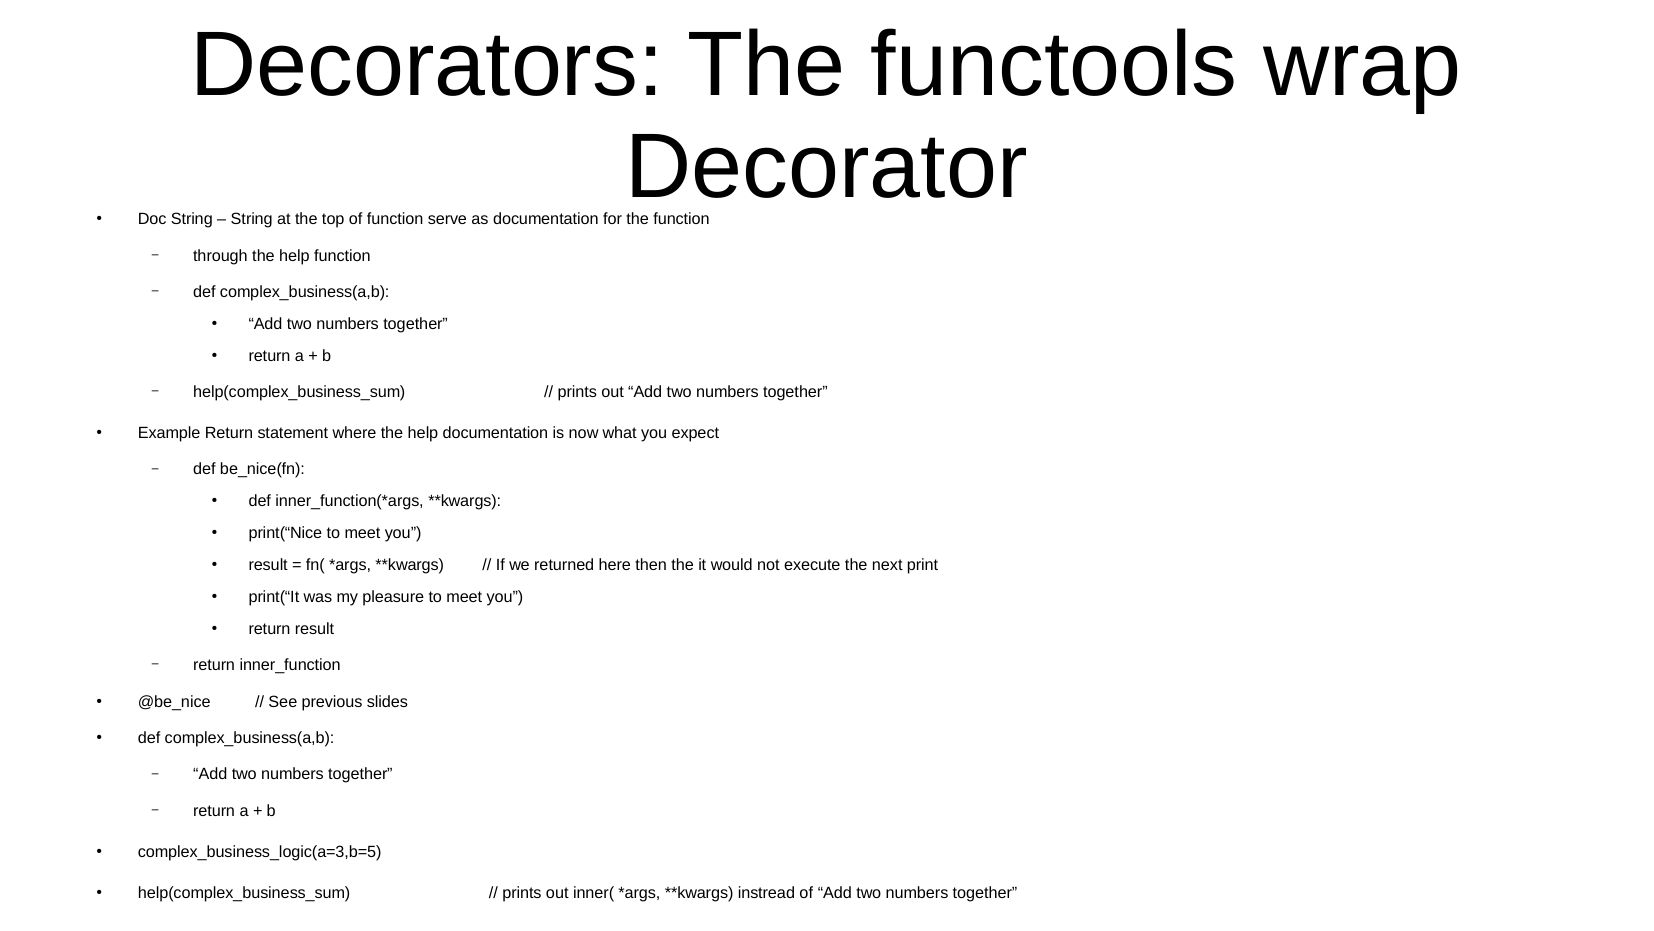

# Decorators: The functools wrap Decorator
Doc String – String at the top of function serve as documentation for the function
through the help function
def complex_business(a,b):
“Add two numbers together”
return a + b
help(complex_business_sum)						 		// prints out “Add two numbers together”
Example Return statement where the help documentation is now what you expect
def be_nice(fn):
def inner_function(*args, **kwargs):
print(“Nice to meet you”)
result = fn( *args, **kwargs)			// If we returned here then the it would not execute the next print
print(“It was my pleasure to meet you”)
return result
return inner_function
@be_nice							// See previous slides
def complex_business(a,b):
“Add two numbers together”
return a + b
complex_business_logic(a=3,b=5)
help(complex_business_sum)						 		// prints out inner( *args, **kwargs) instread of “Add two numbers together”